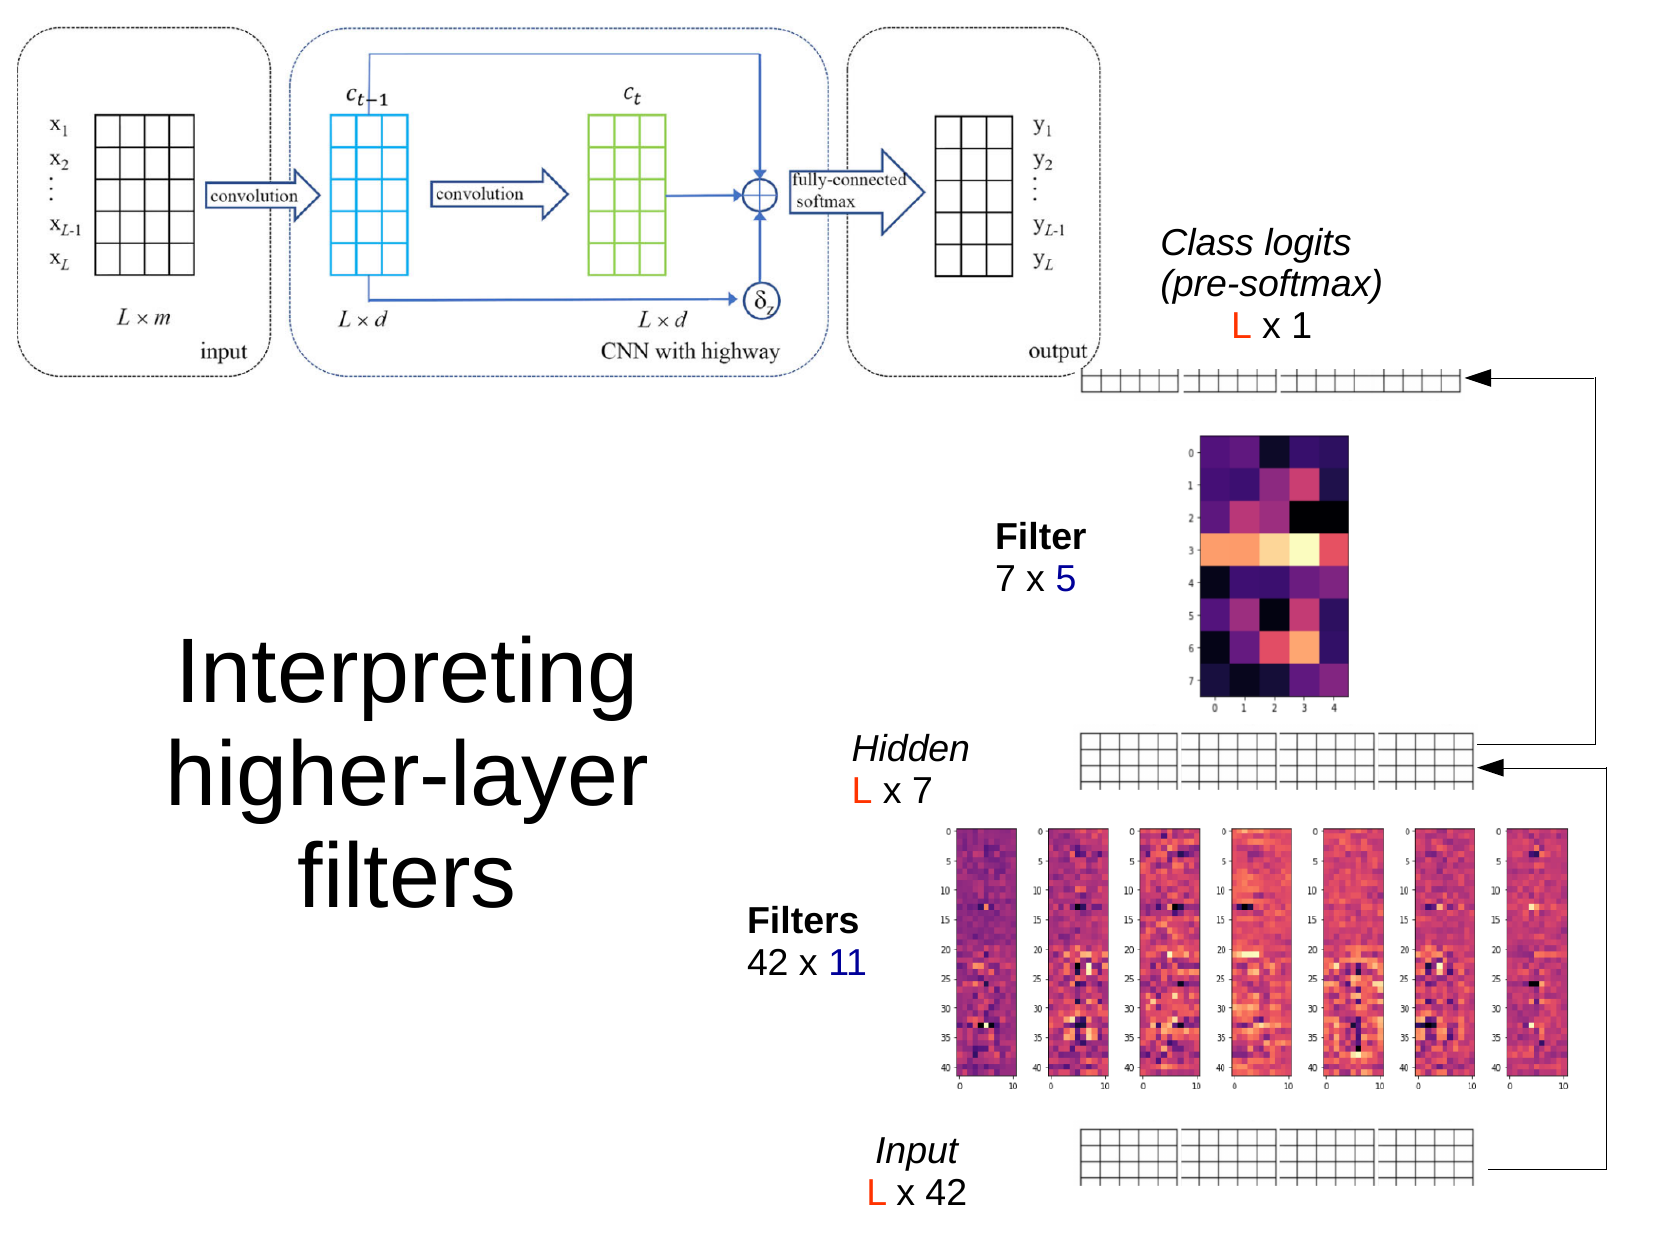

Class logits
(pre-softmax)
L x 1
# Interpreting higher-layer filters
Filter
7 x 5
Hidden L x 7
Filters
42 x 11
Input
L x 42